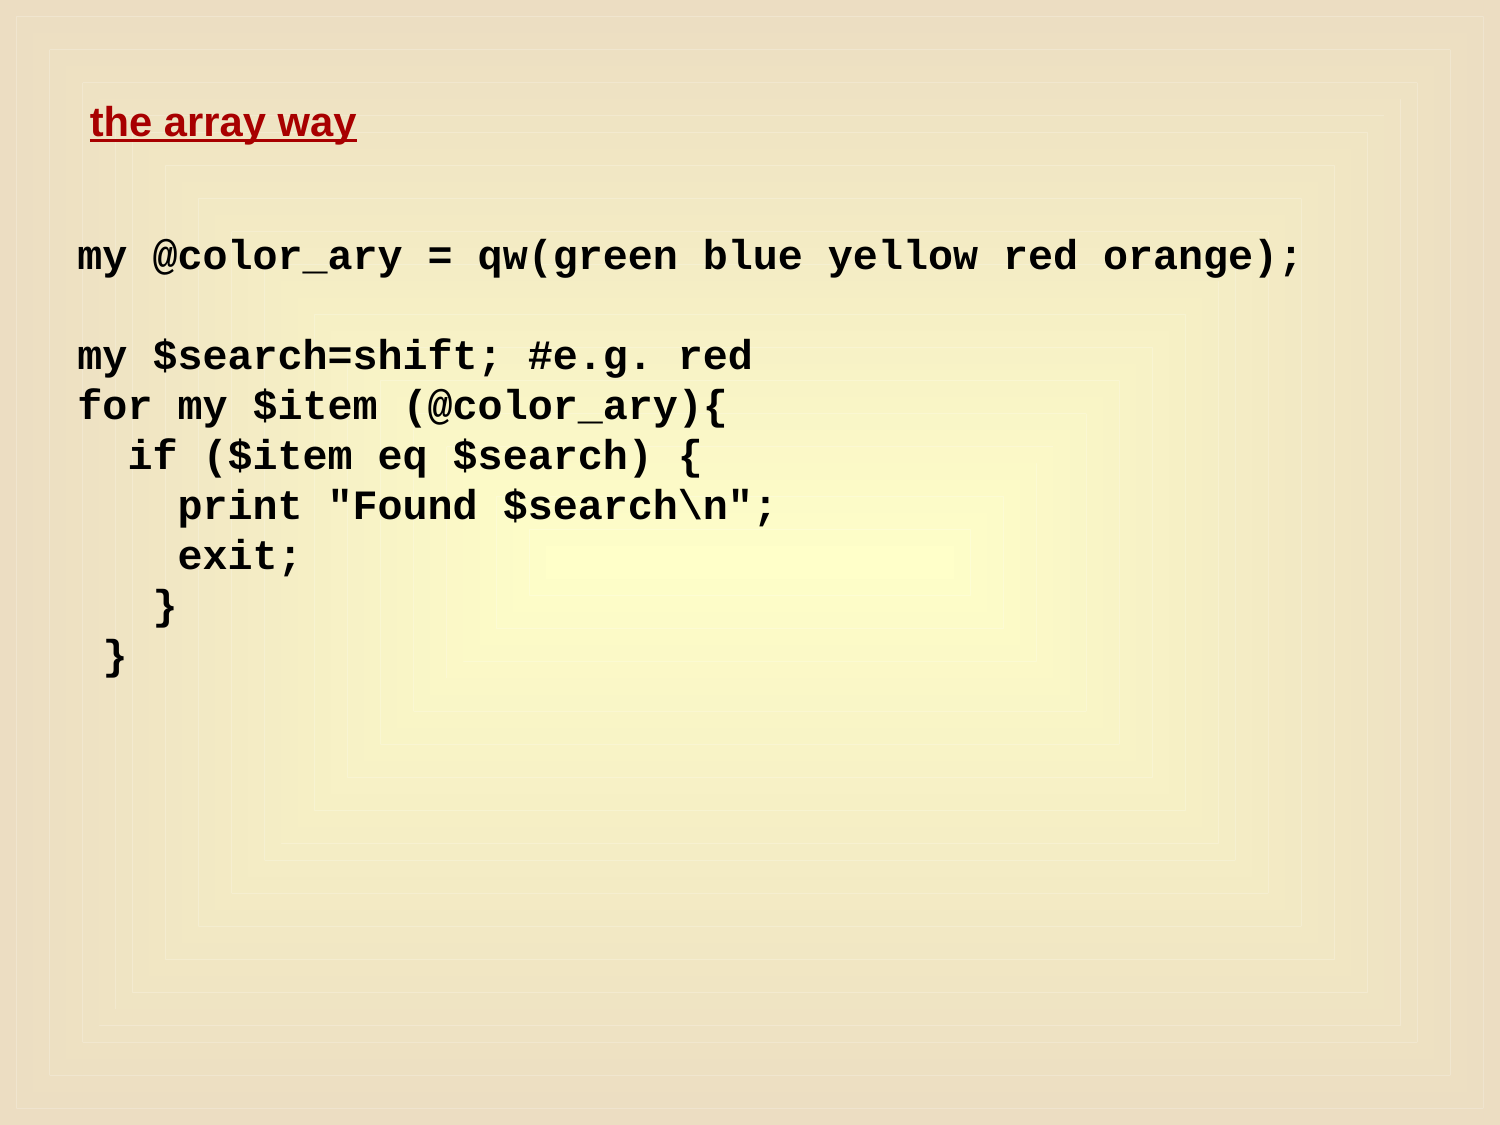

the array way
my @color_ary = qw(green blue yellow red orange);
my $search=shift; #e.g. red
for my $item (@color_ary){
 if ($item eq $search) {
 print "Found $search\n";
 exit;
 }
 }